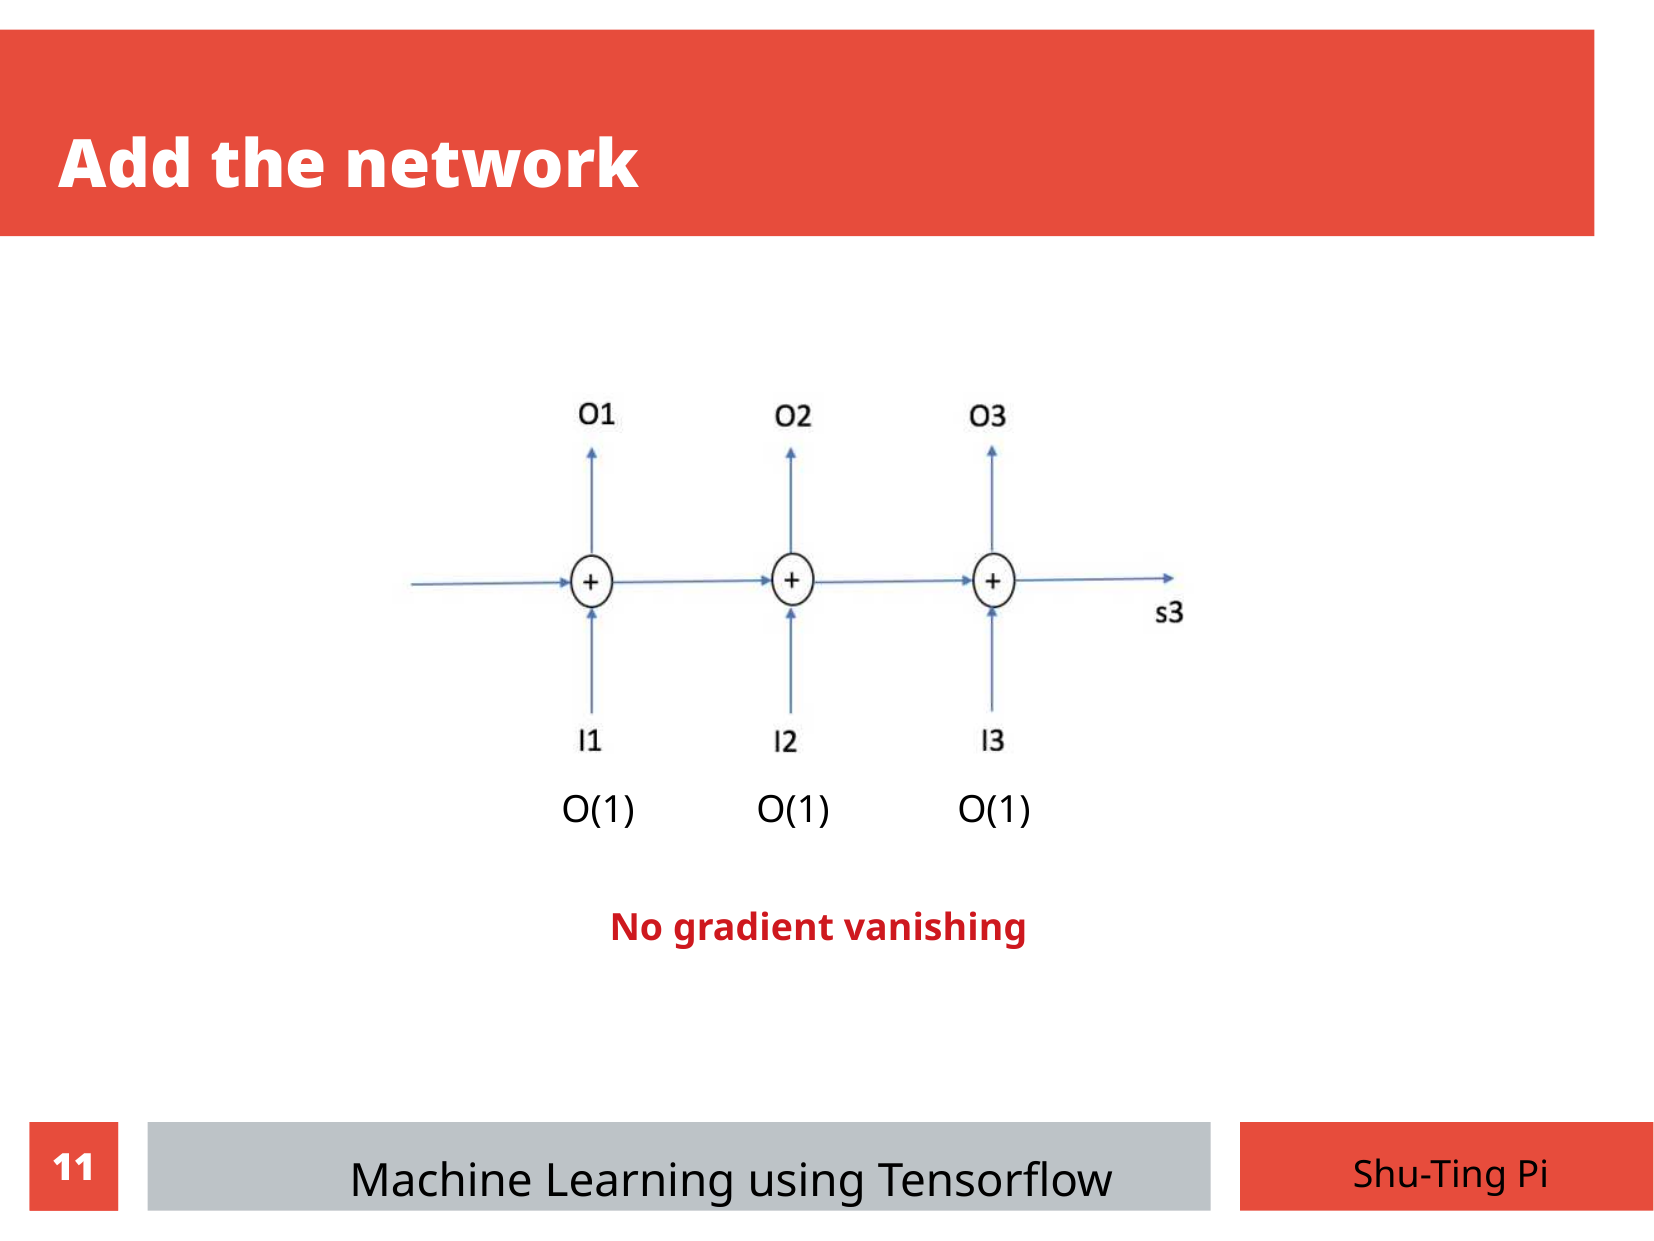

# Add the network
O(1)
O(1)
O(1)
No gradient vanishing
11
Machine Learning using Tensorflow
Shu-Ting Pi